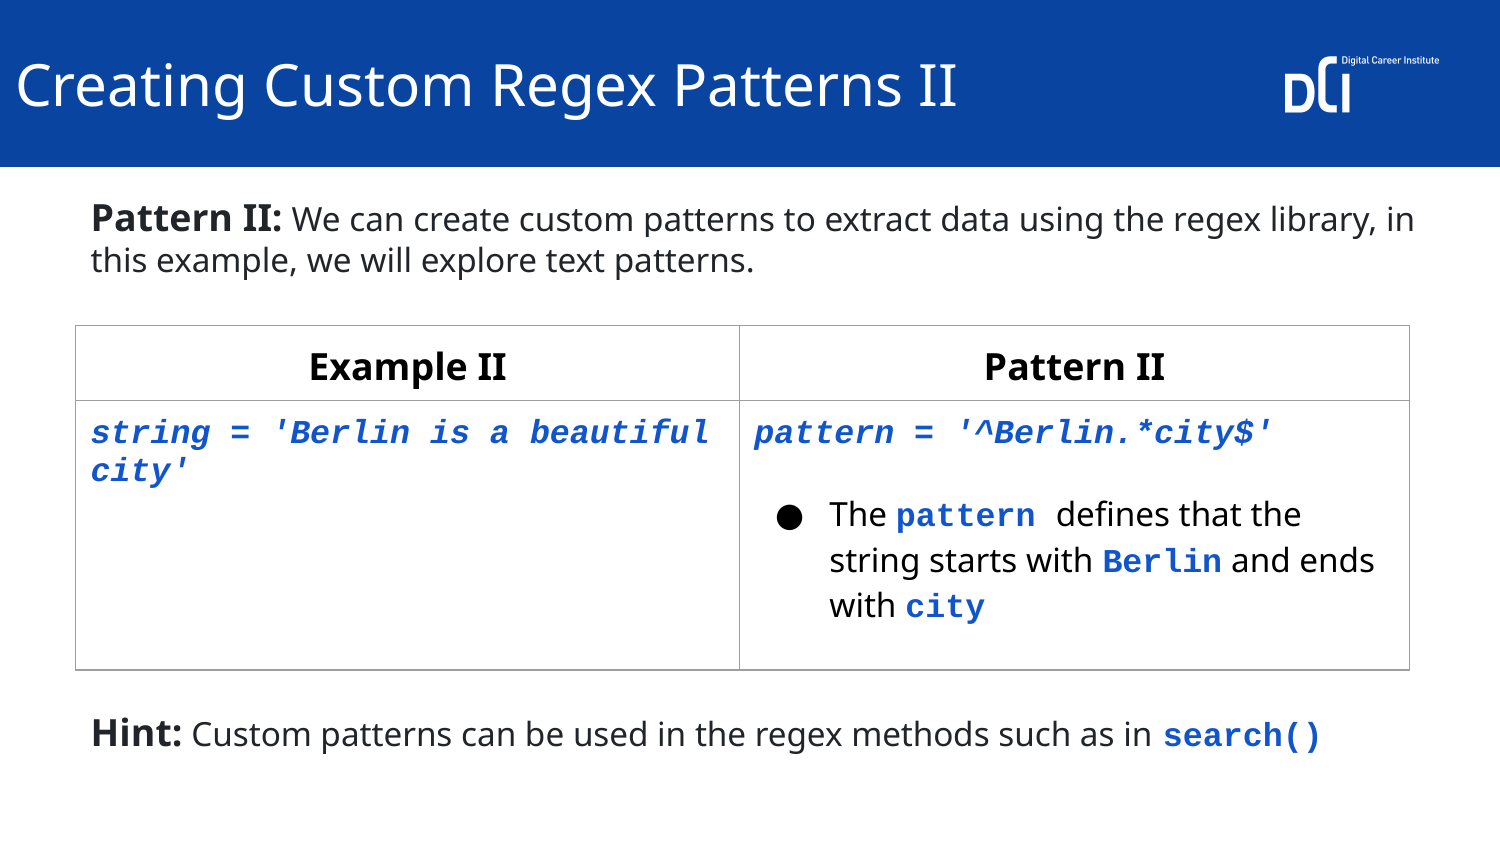

# Creating Custom Regex Patterns II
Pattern II: We can create custom patterns to extract data using the regex library, in this example, we will explore text patterns.
| Example II | Pattern II |
| --- | --- |
| string = 'Berlin is a beautiful city' | pattern = '^Berlin.\*city$' The pattern defines that the string starts with Berlin and ends with city |
Hint: Custom patterns can be used in the regex methods such as in search()